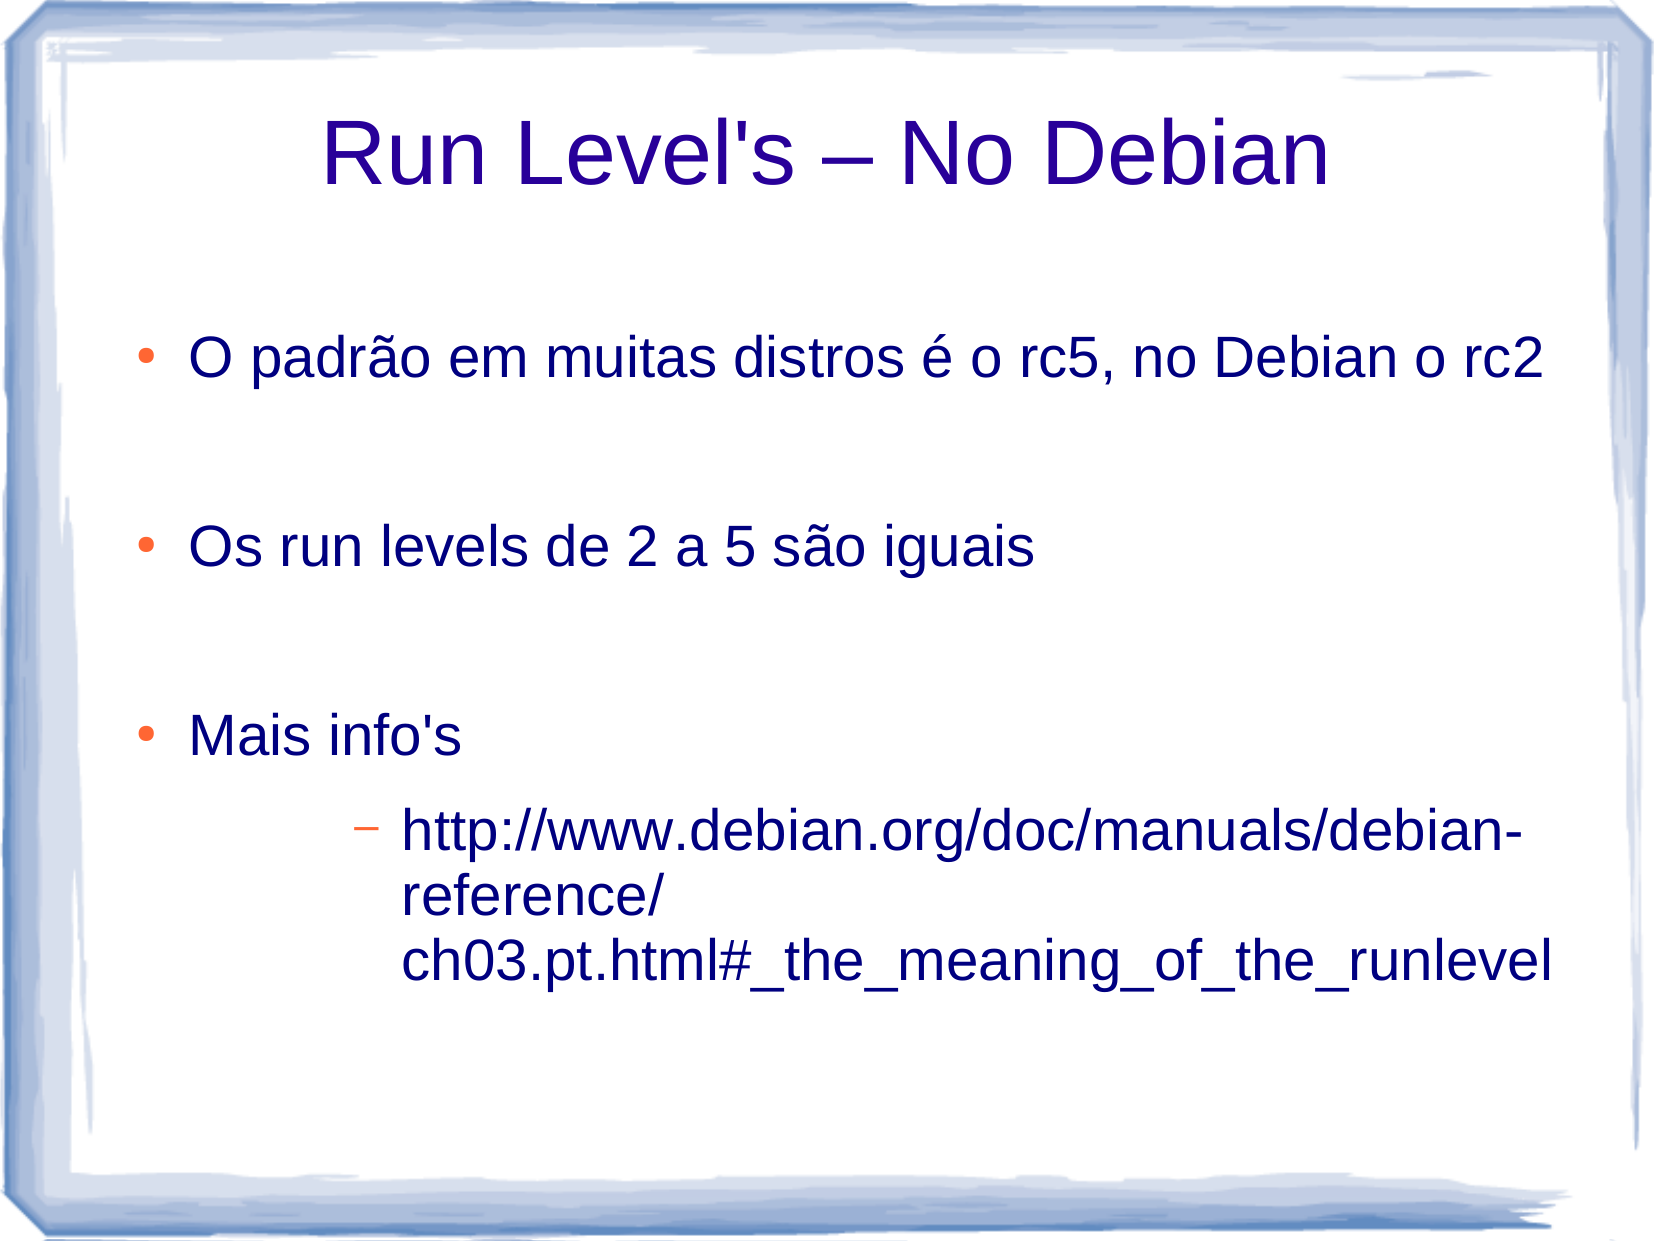

# Run Level's – No Debian
O padrão em muitas distros é o rc5, no Debian o rc2
Os run levels de 2 a 5 são iguais
Mais info's
http://www.debian.org/doc/manuals/debian-reference/ch03.pt.html#_the_meaning_of_the_runlevel